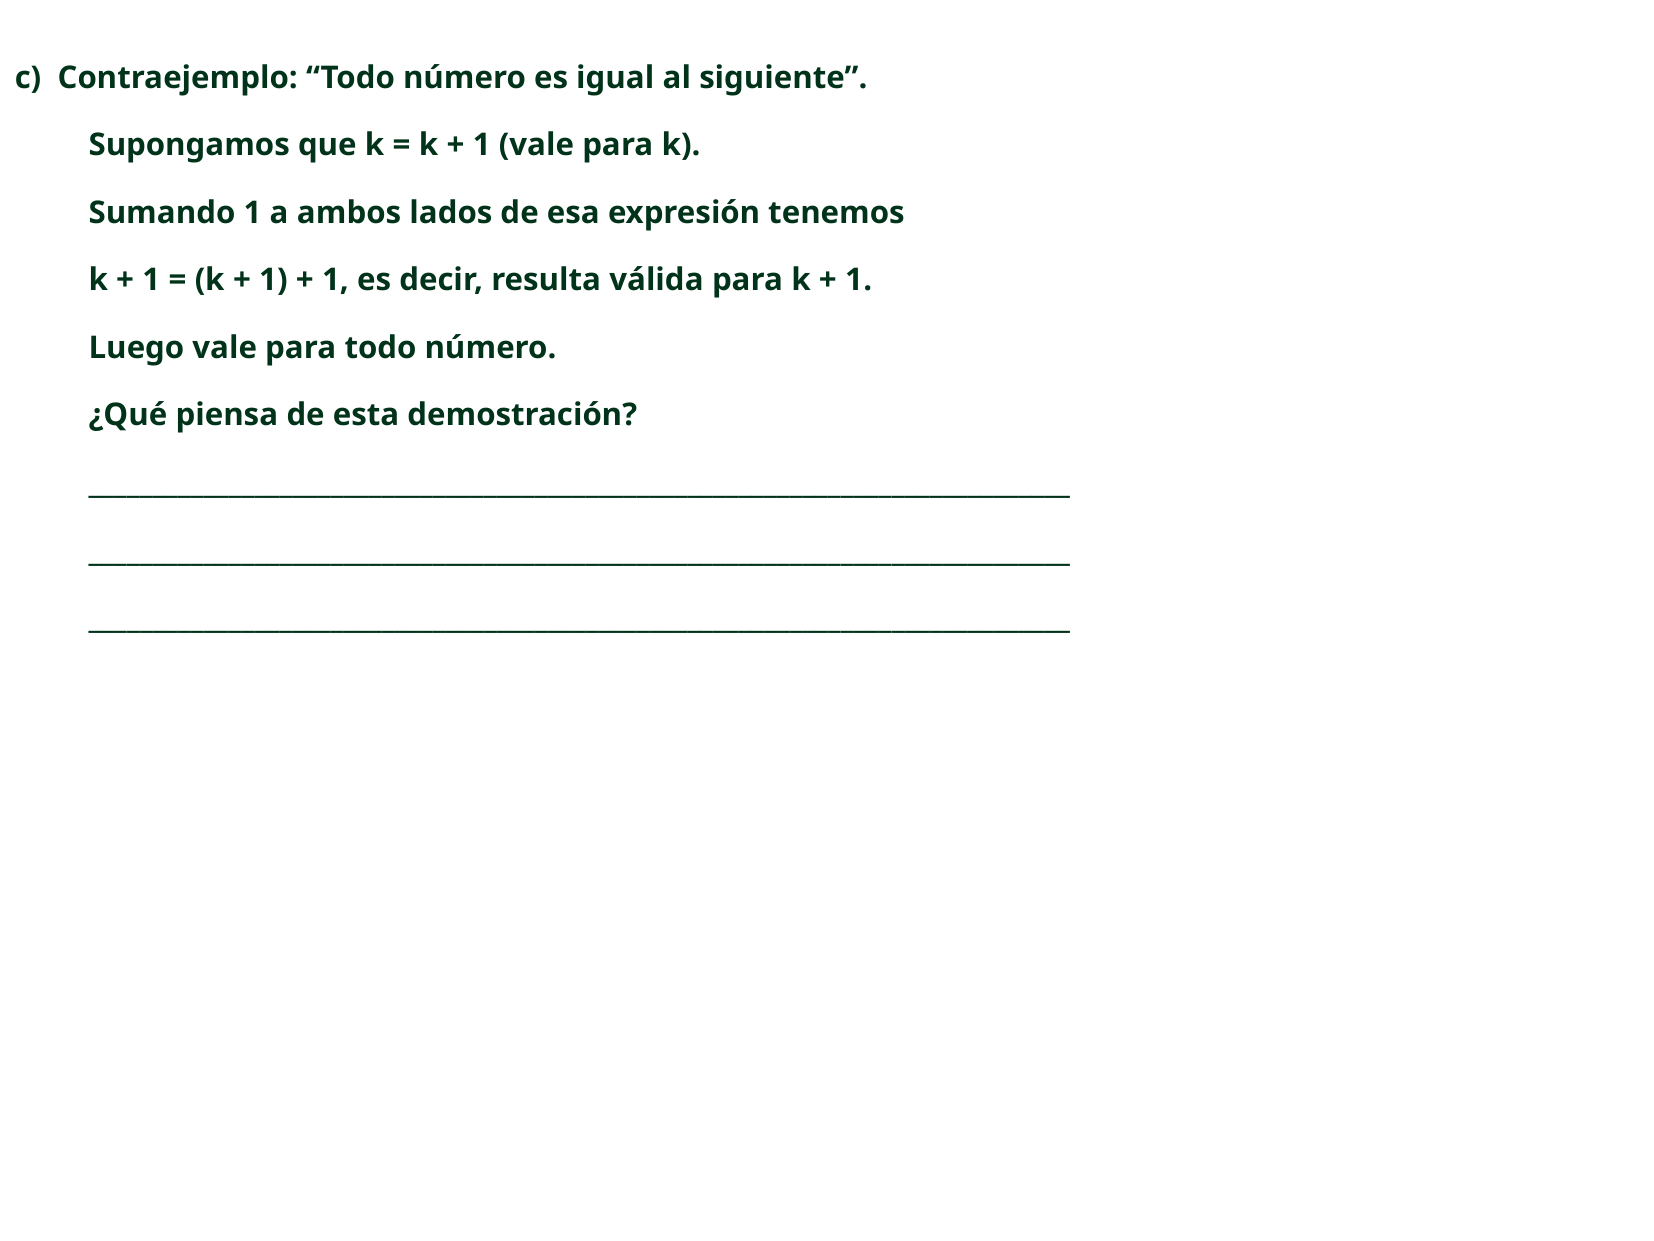

c) Contraejemplo: “Todo número es igual al siguiente”.
	Supongamos que k = k + 1 (vale para k).
	Sumando 1 a ambos lados de esa expresión tenemos
	k + 1 = (k + 1) + 1, es decir, resulta válida para k + 1.
	Luego vale para todo número.
	¿Qué piensa de esta demostración?
	_____________________________________________________________________________
	_____________________________________________________________________________
	_____________________________________________________________________________